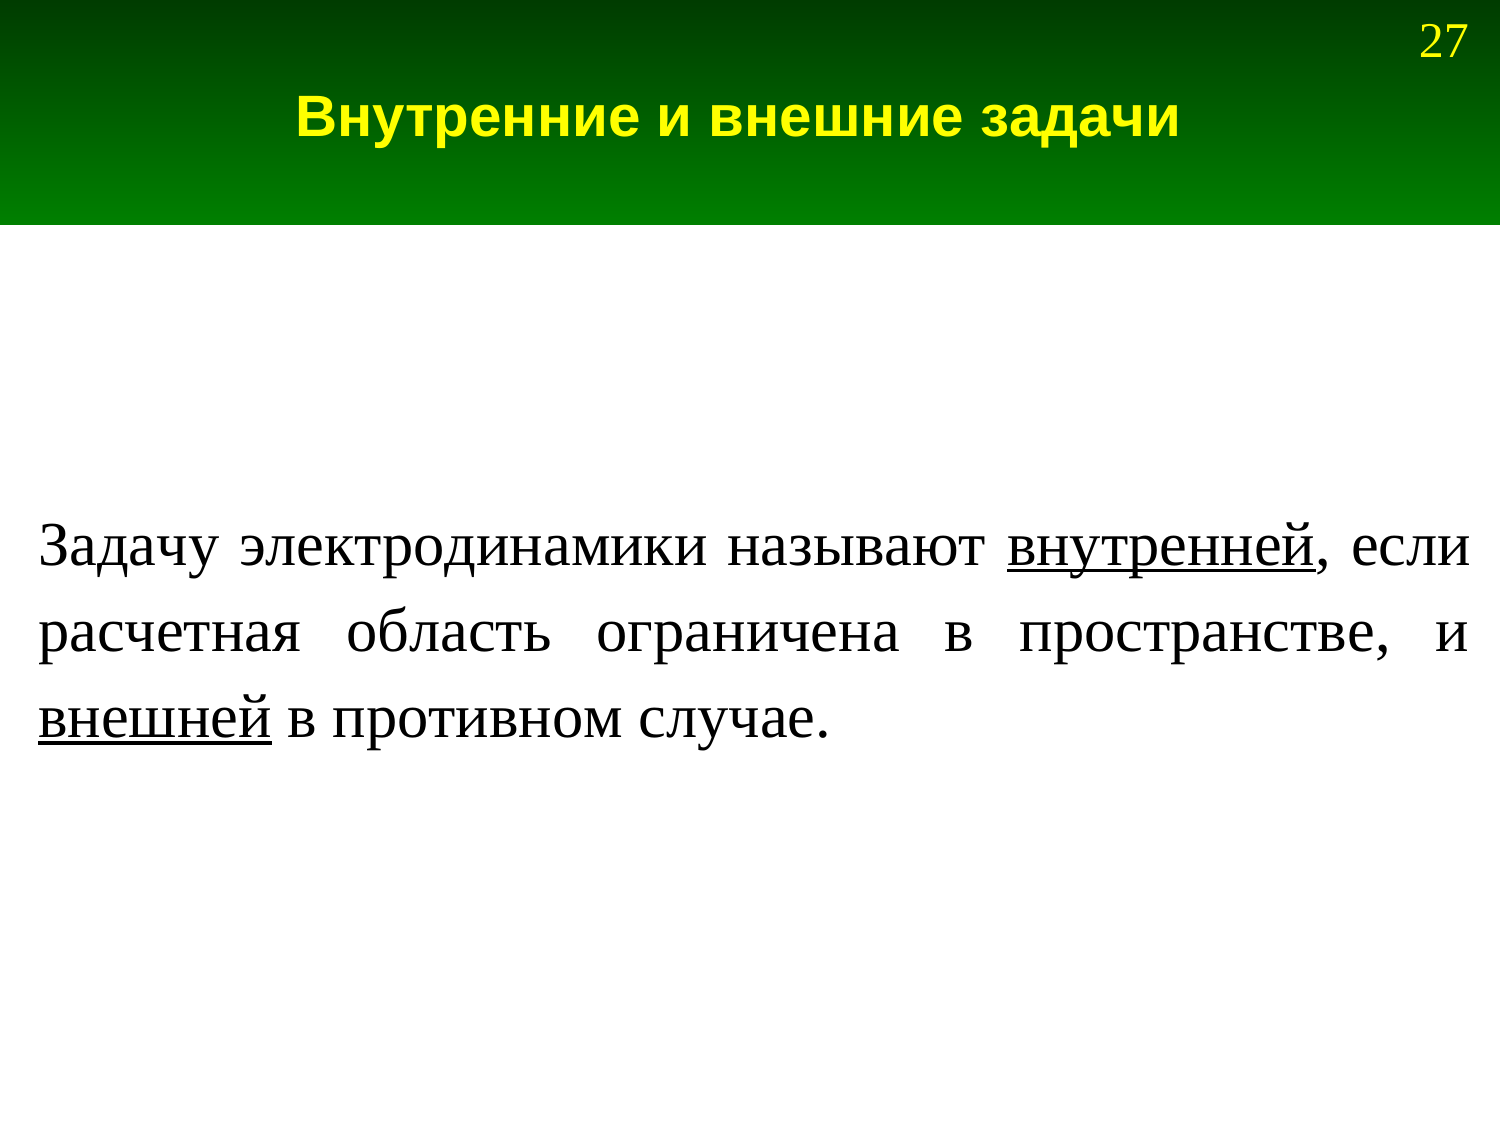

# Внутренние и внешние задачи
Задачу электродинамики называют внутренней, если расчетная область ограничена в пространстве, и внешней в противном случае.